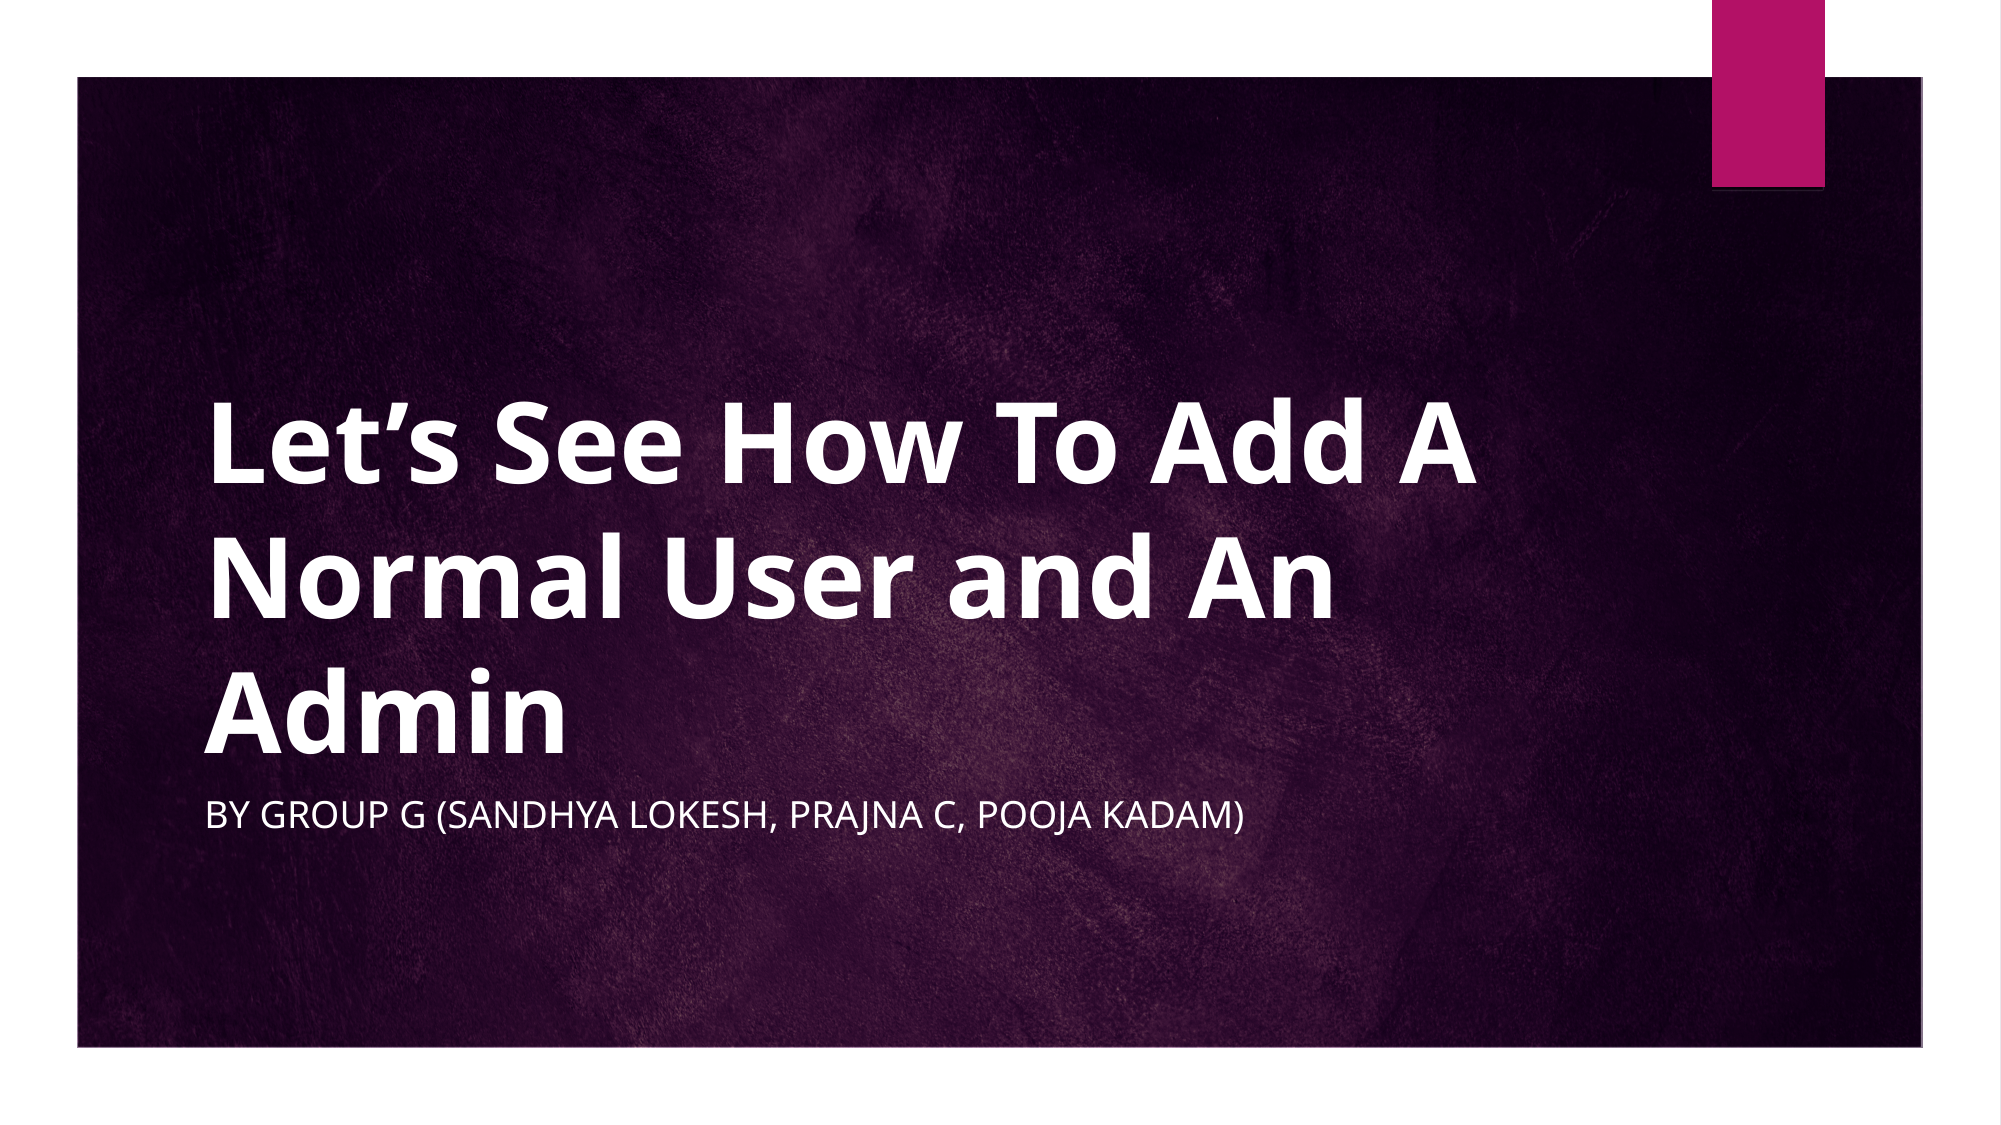

# Let’s See How To Add A Normal User and An Admin
By GROUP G (Sandhya Lokesh, Prajna C, Pooja Kadam)